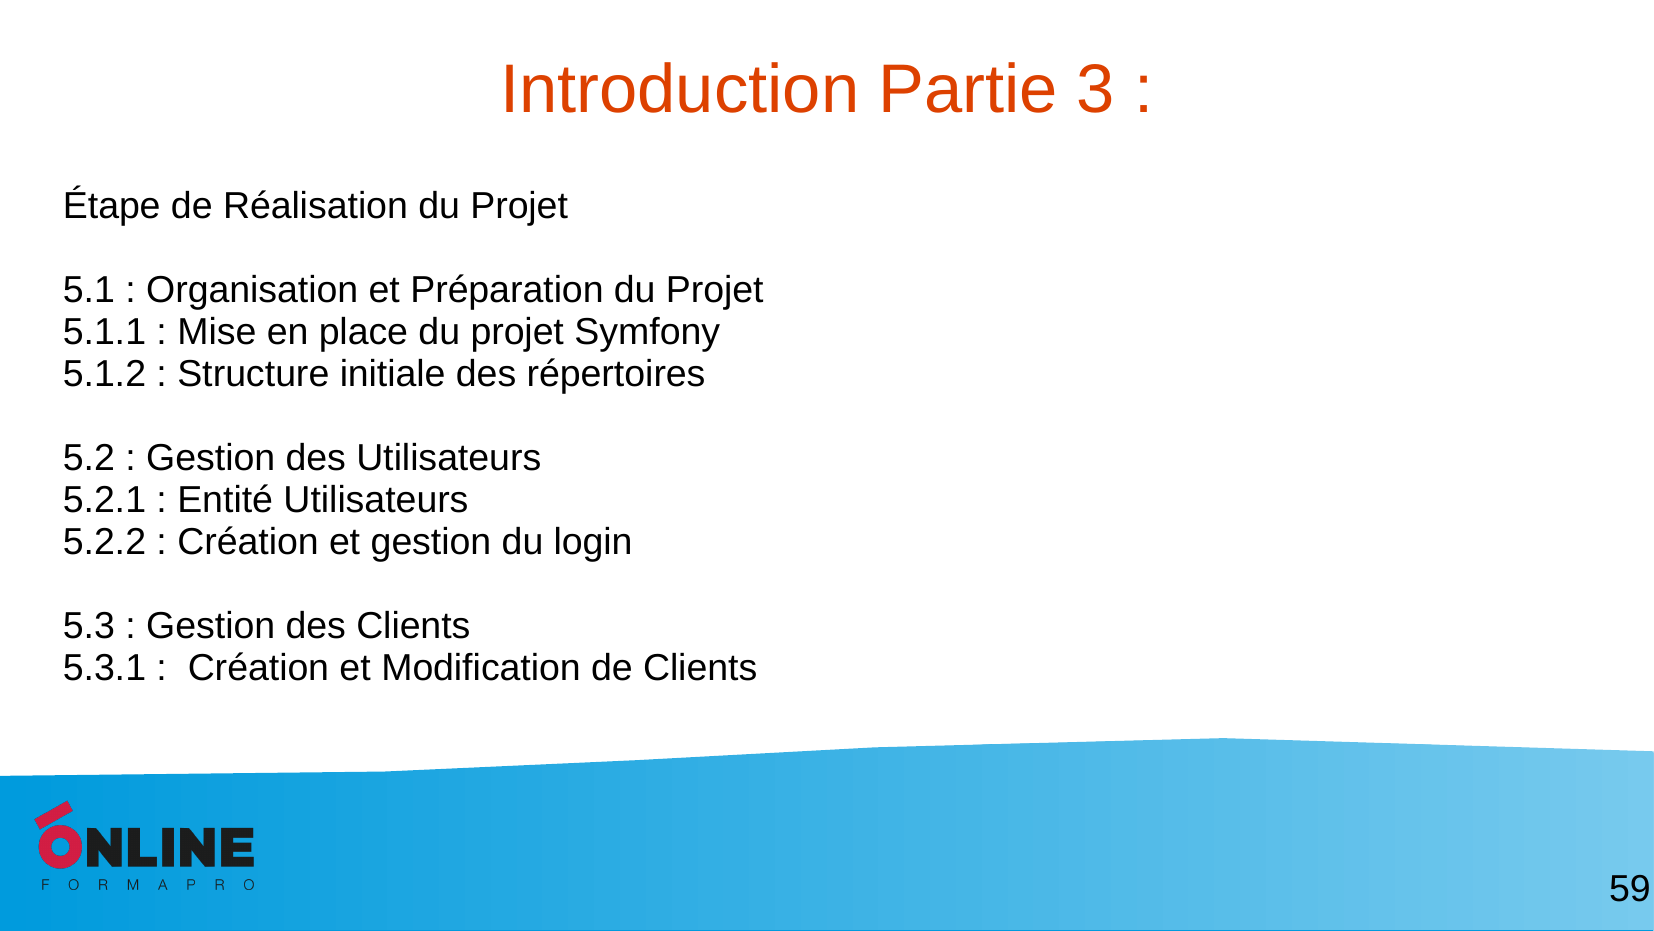

# Introduction Partie 3 :
Étape de Réalisation du Projet
5.1 : Organisation et Préparation du Projet
5.1.1 : Mise en place du projet Symfony
5.1.2 : Structure initiale des répertoires
5.2 : Gestion des Utilisateurs
5.2.1 : Entité Utilisateurs
5.2.2 : Création et gestion du login
5.3 : Gestion des Clients
5.3.1 :  Création et Modification de Clients